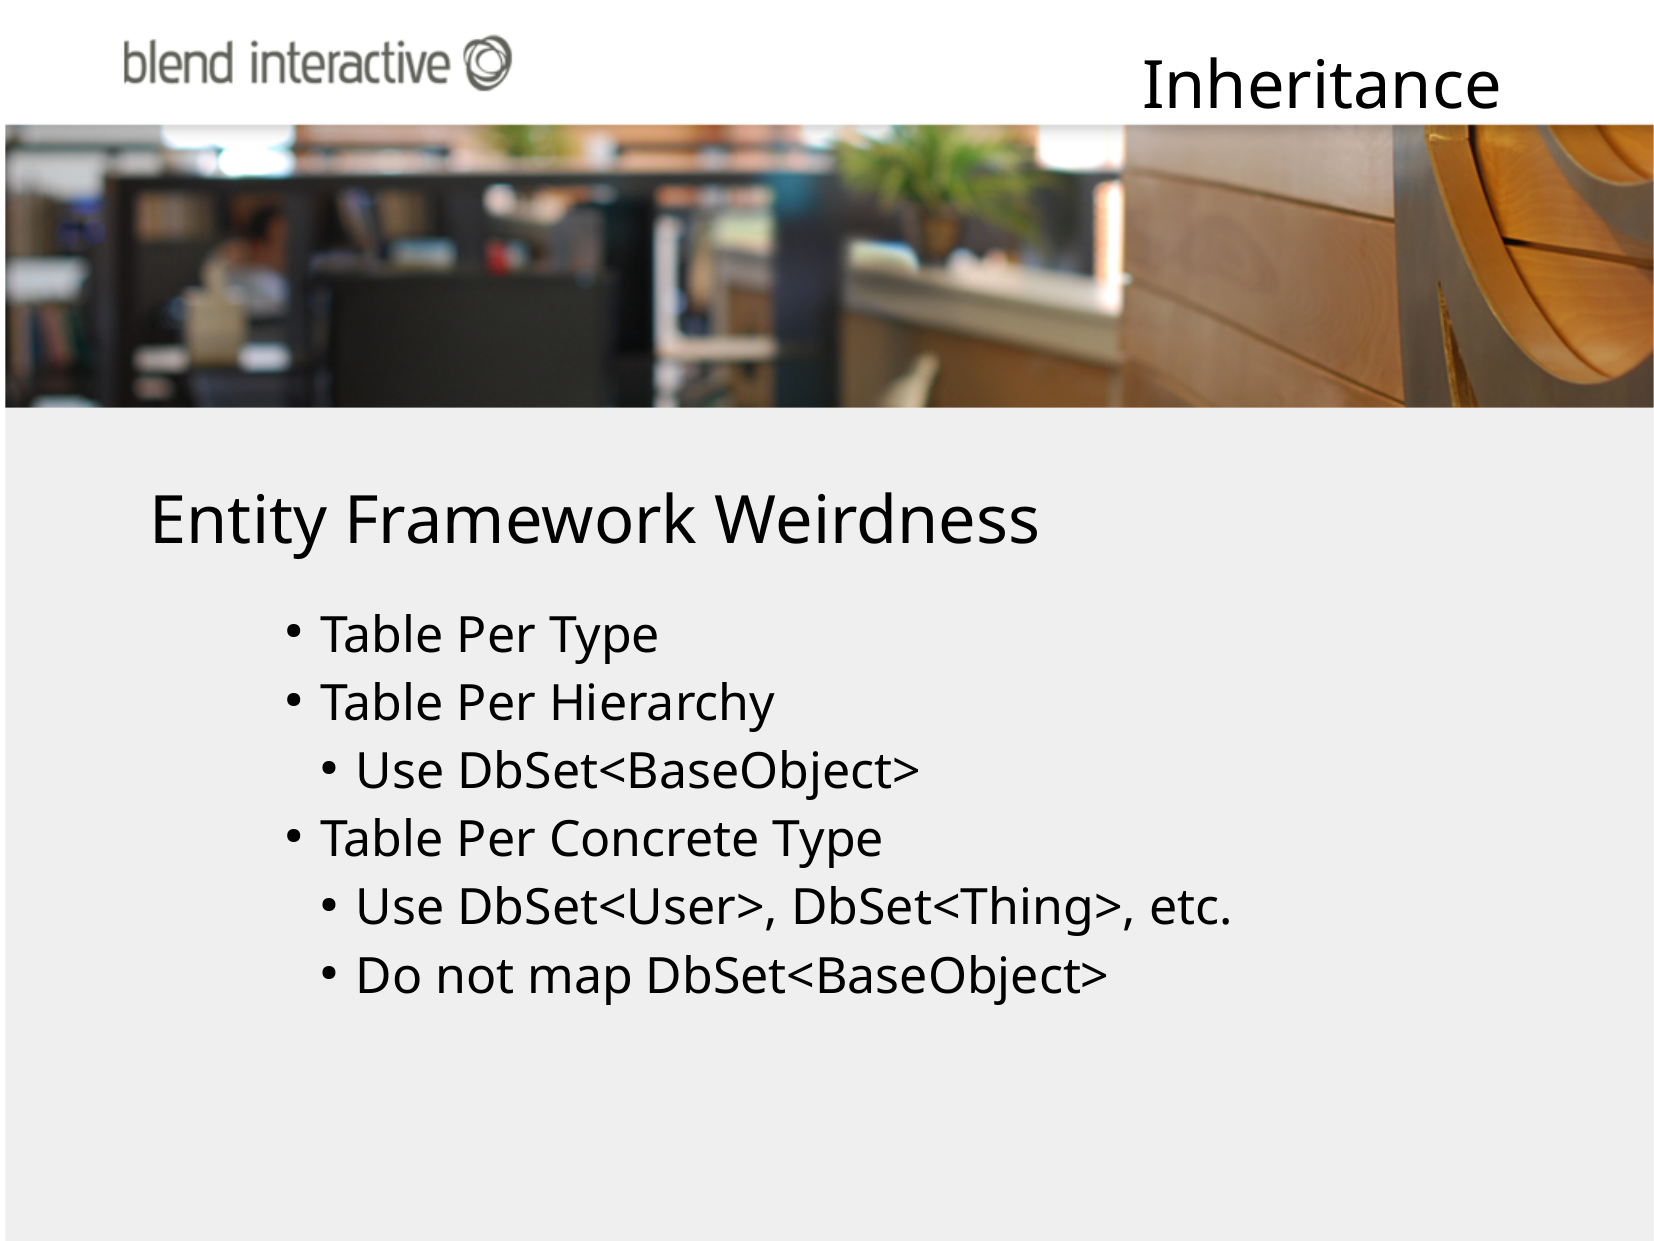

Inheritance
Entity Framework Weirdness
Table Per Type
Table Per Hierarchy
Use DbSet<BaseObject>
Table Per Concrete Type
Use DbSet<User>, DbSet<Thing>, etc.
Do not map DbSet<BaseObject>